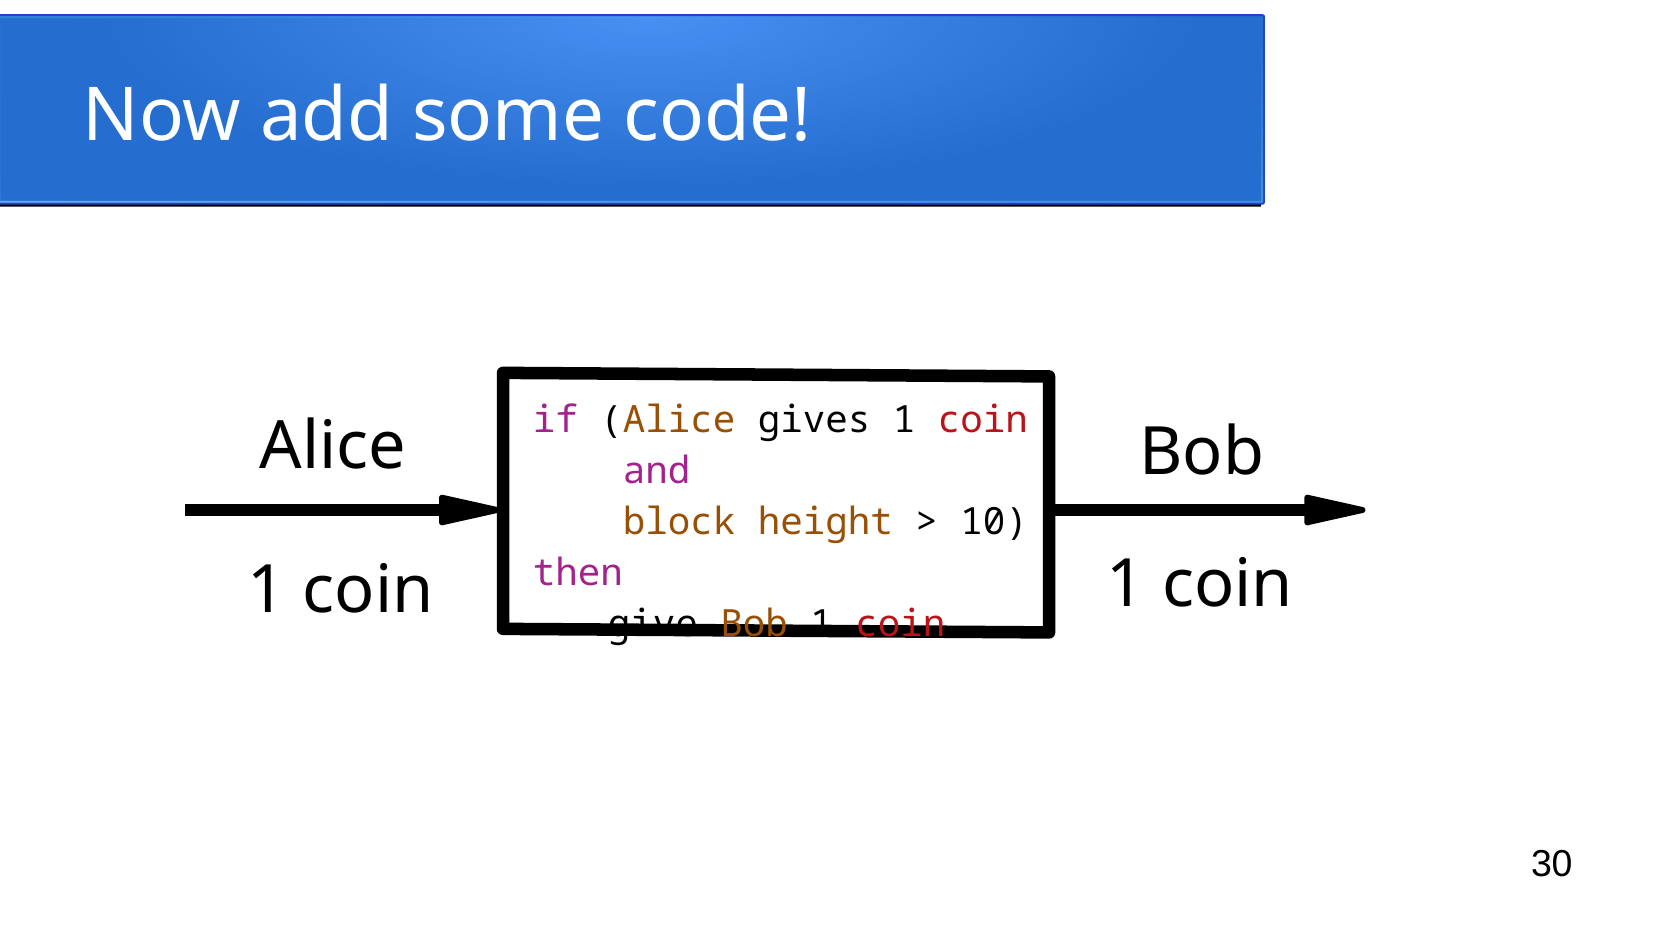

# Now add some code!
if (Alice gives 1 coin
 and
 block height > 10)
then
	give Bob 1 coin
Alice
Bob
1 coin
1 coin